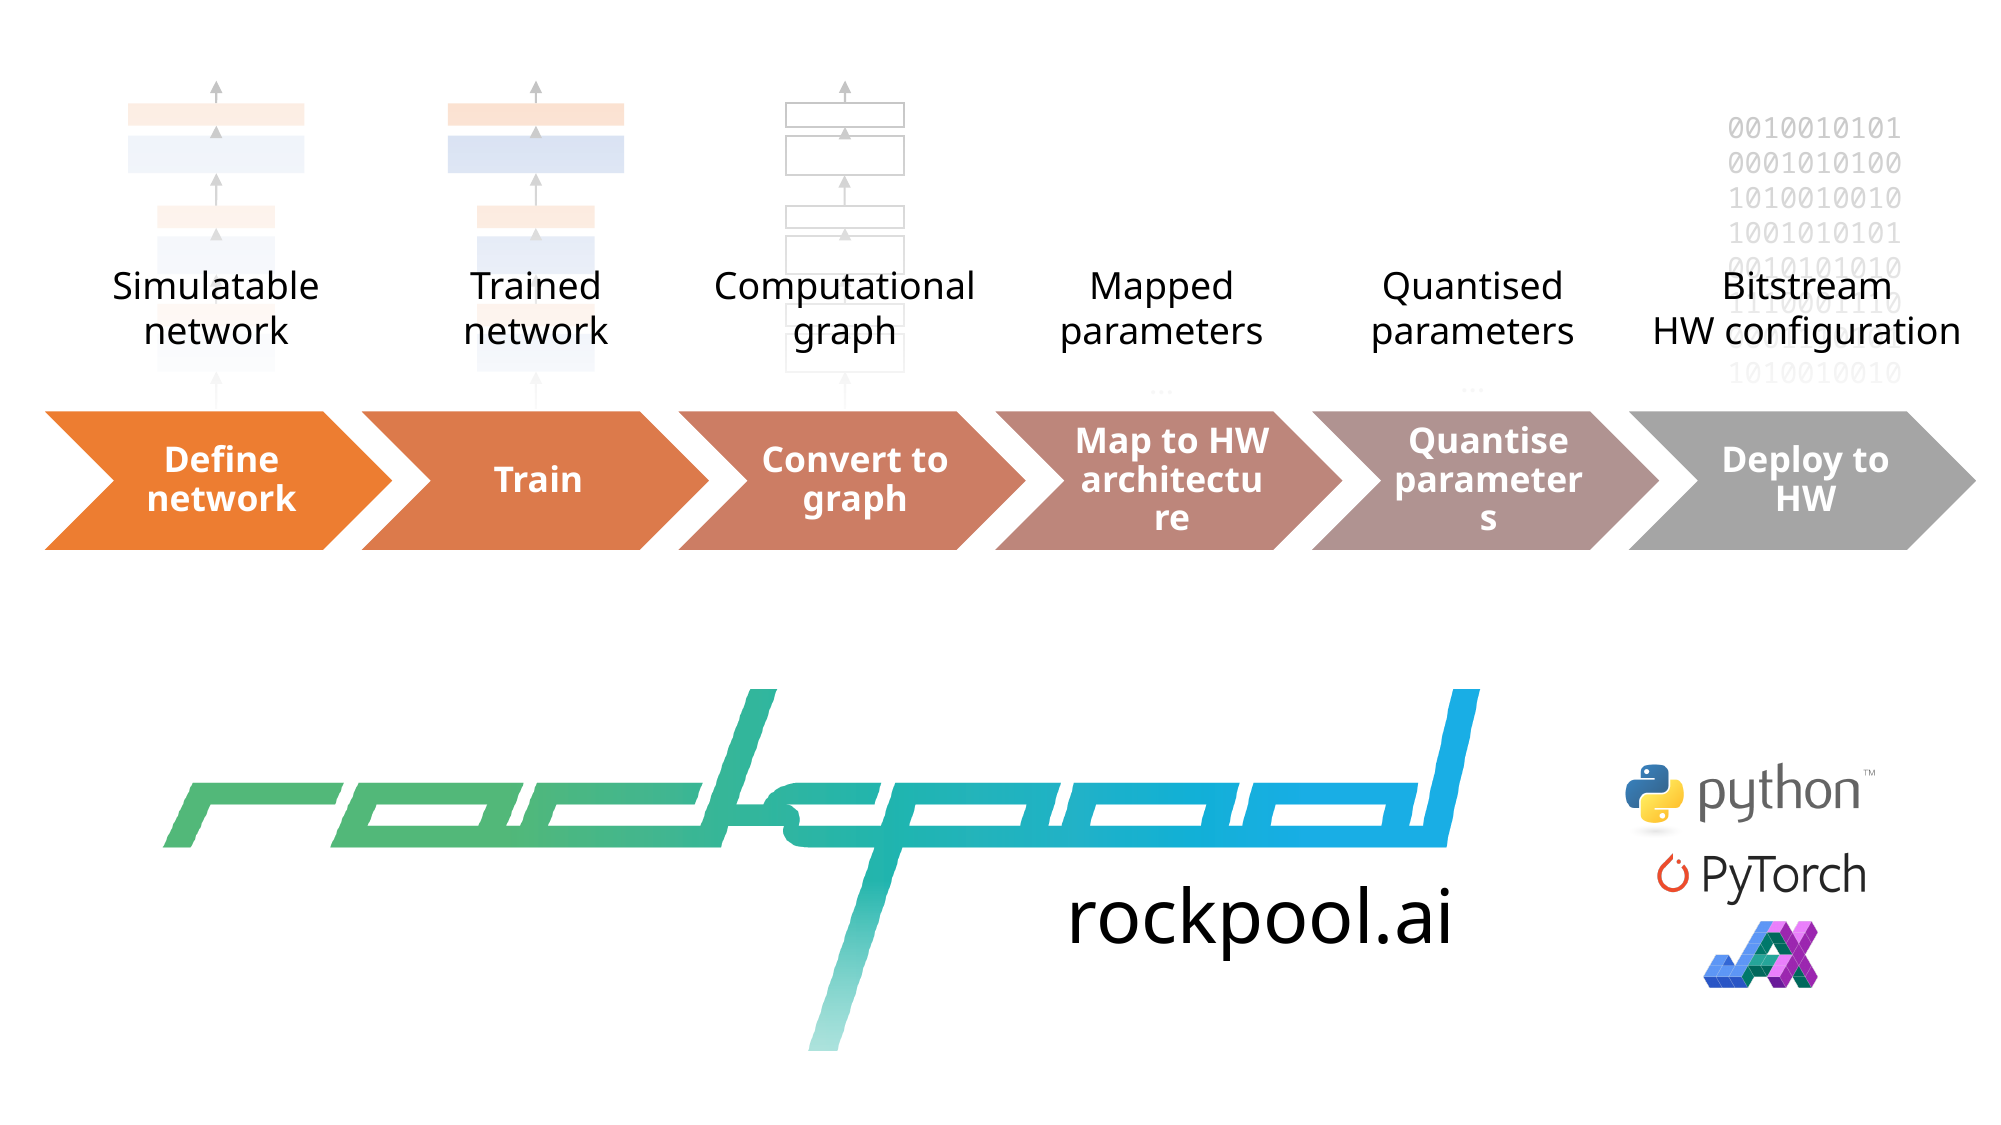

0010010101
0001010100
1010010010
1001010101
0010101010
1110001110
0001110101
1010010010
…
…
…
Simulatable
network
Trained
network
Computational
graph
Mapped
parameters
Quantised
parameters
Bitstream
HW configuration
Define network
Train
Convert to graph
Map to HW architecture
Quantise parameters
Deploy to HW
rockpool.ai